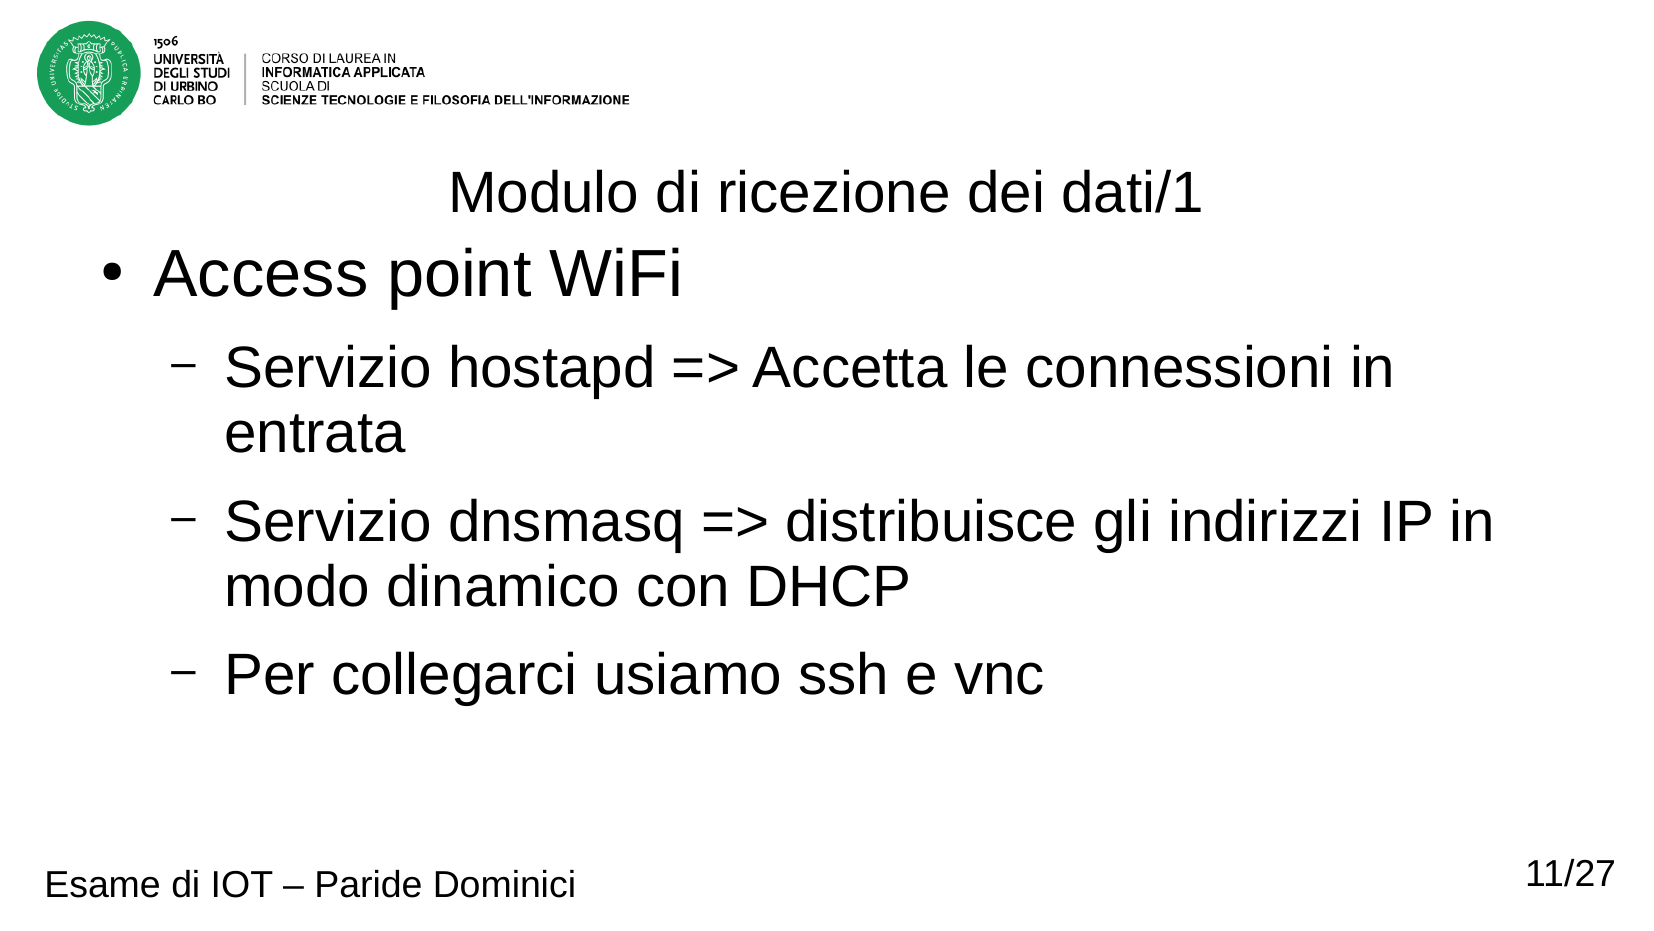

# Modulo di ricezione dei dati/1
Access point WiFi
Servizio hostapd => Accetta le connessioni in entrata
Servizio dnsmasq => distribuisce gli indirizzi IP in modo dinamico con DHCP
Per collegarci usiamo ssh e vnc
Esame di IOT – Paride Dominici